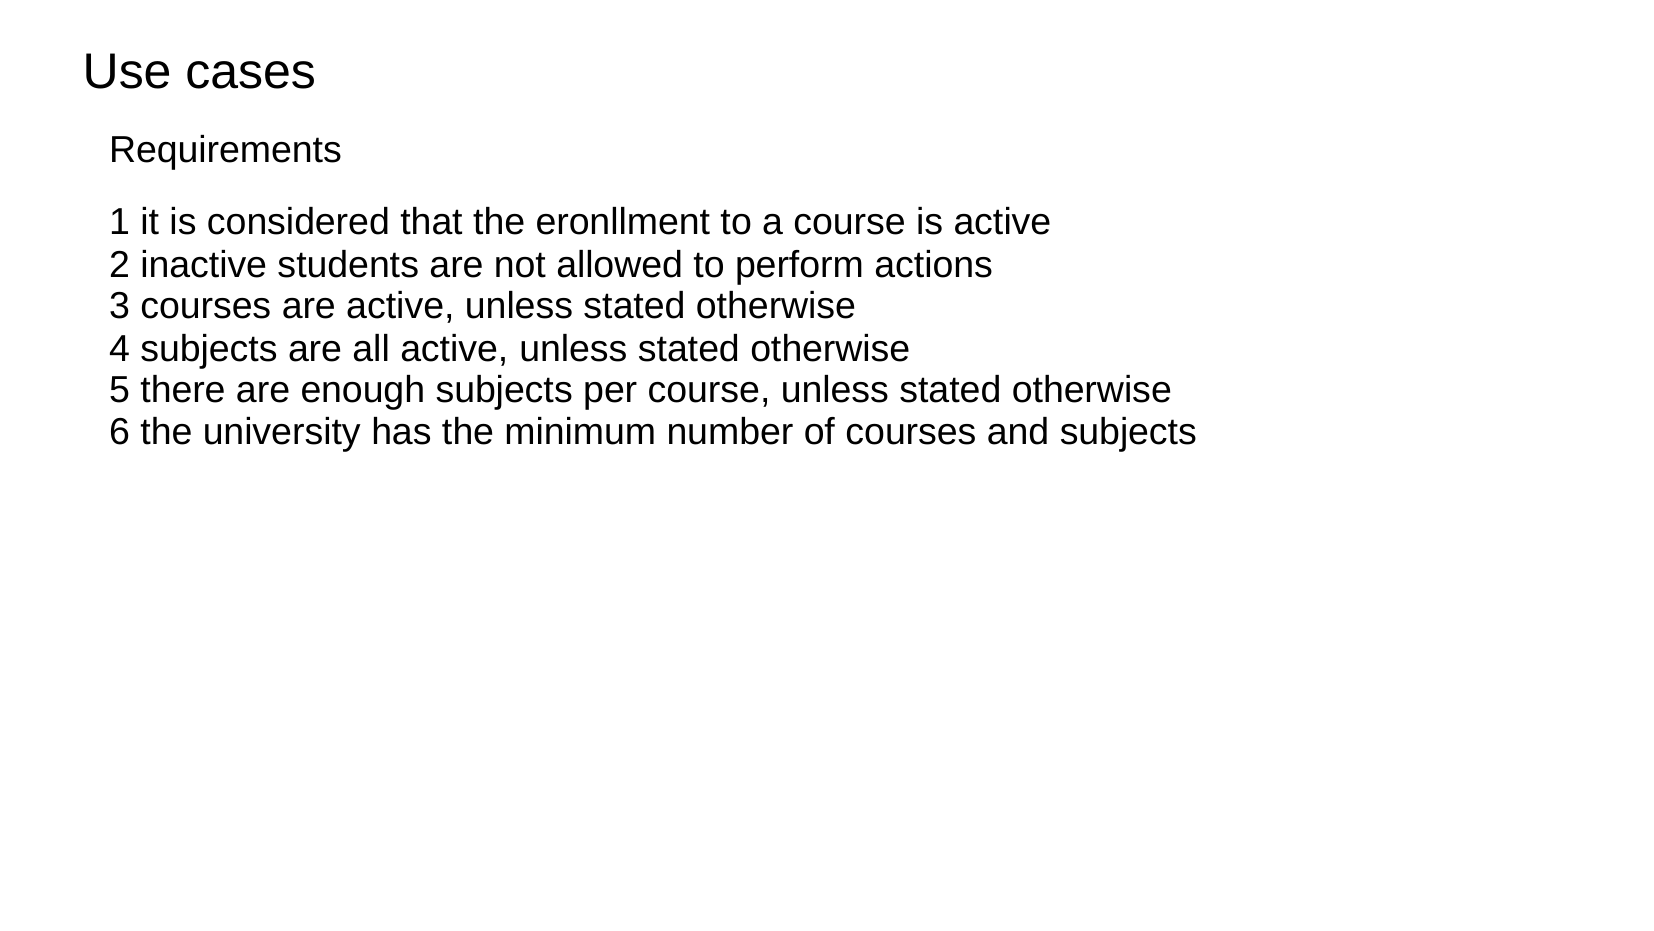

# Use cases
Requirements
1 it is considered that the eronllment to a course is active
2 inactive students are not allowed to perform actions
3 courses are active, unless stated otherwise
4 subjects are all active, unless stated otherwise
5 there are enough subjects per course, unless stated otherwise
6 the university has the minimum number of courses and subjects